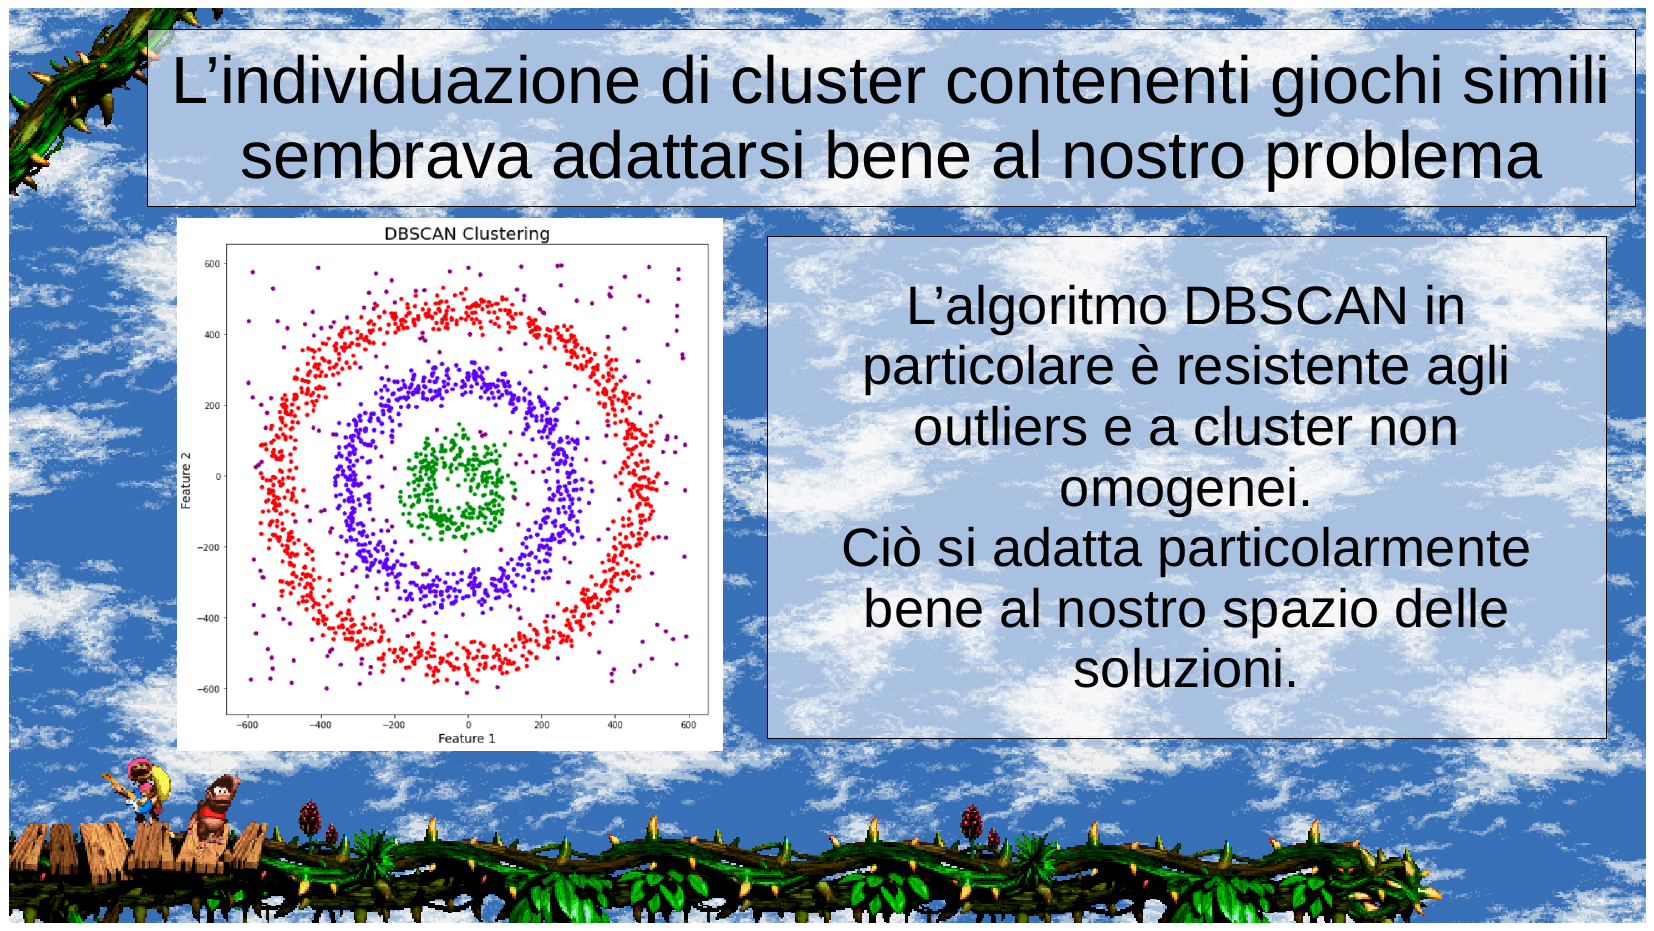

# L’individuazione di cluster contenenti giochi simili sembrava adattarsi bene al nostro problema
L’algoritmo DBSCAN in particolare è resistente agli outliers e a cluster non omogenei.
Ciò si adatta particolarmente bene al nostro spazio delle soluzioni.